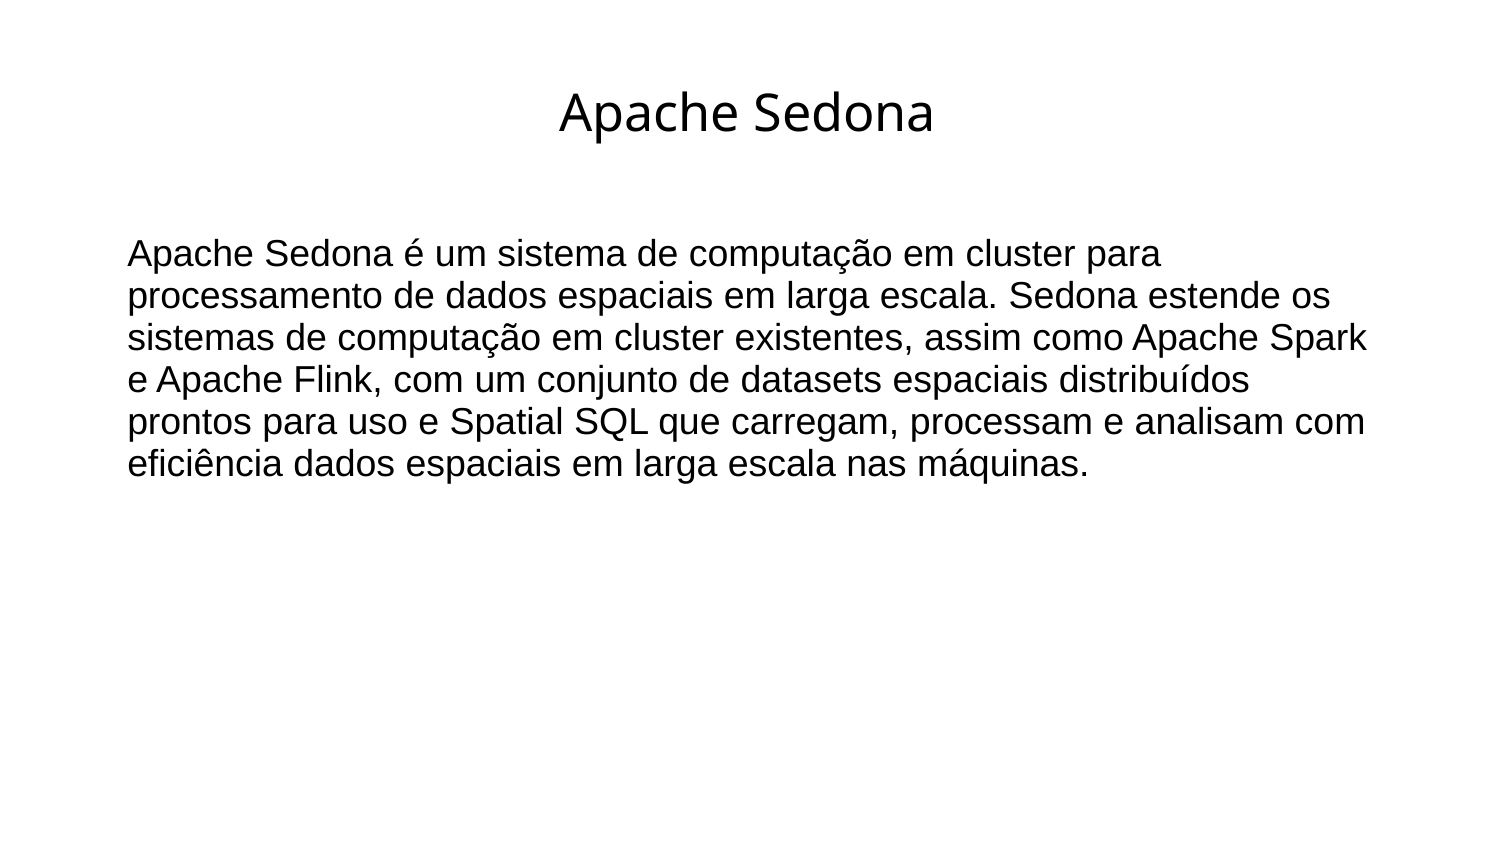

# Apache Sedona
Apache Sedona é um sistema de computação em cluster para processamento de dados espaciais em larga escala. Sedona estende os sistemas de computação em cluster existentes, assim como Apache Spark e Apache Flink, com um conjunto de datasets espaciais distribuídos prontos para uso e Spatial SQL que carregam, processam e analisam com eficiência dados espaciais em larga escala nas máquinas.